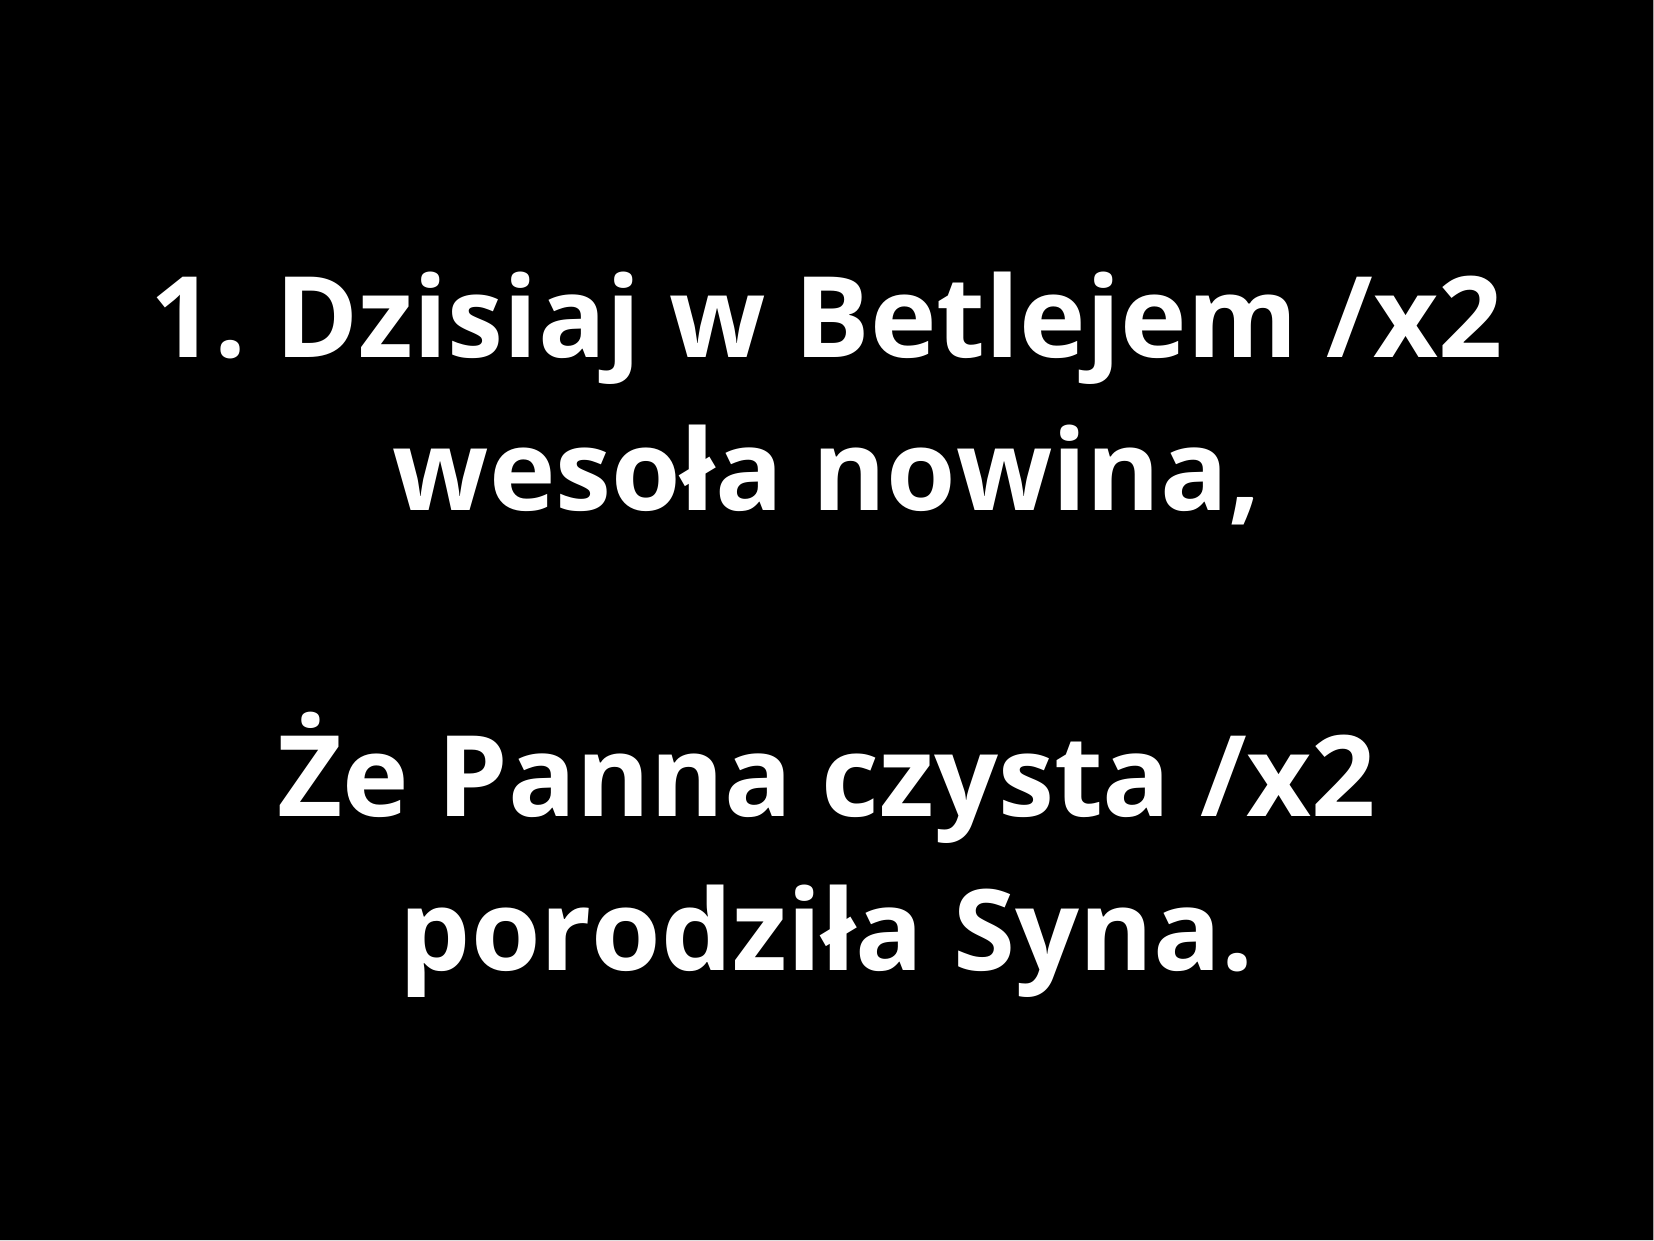

# 1. Dzisiaj w Betlejem /x2 wesoła nowina, Że Panna czysta /x2 porodziła Syna.